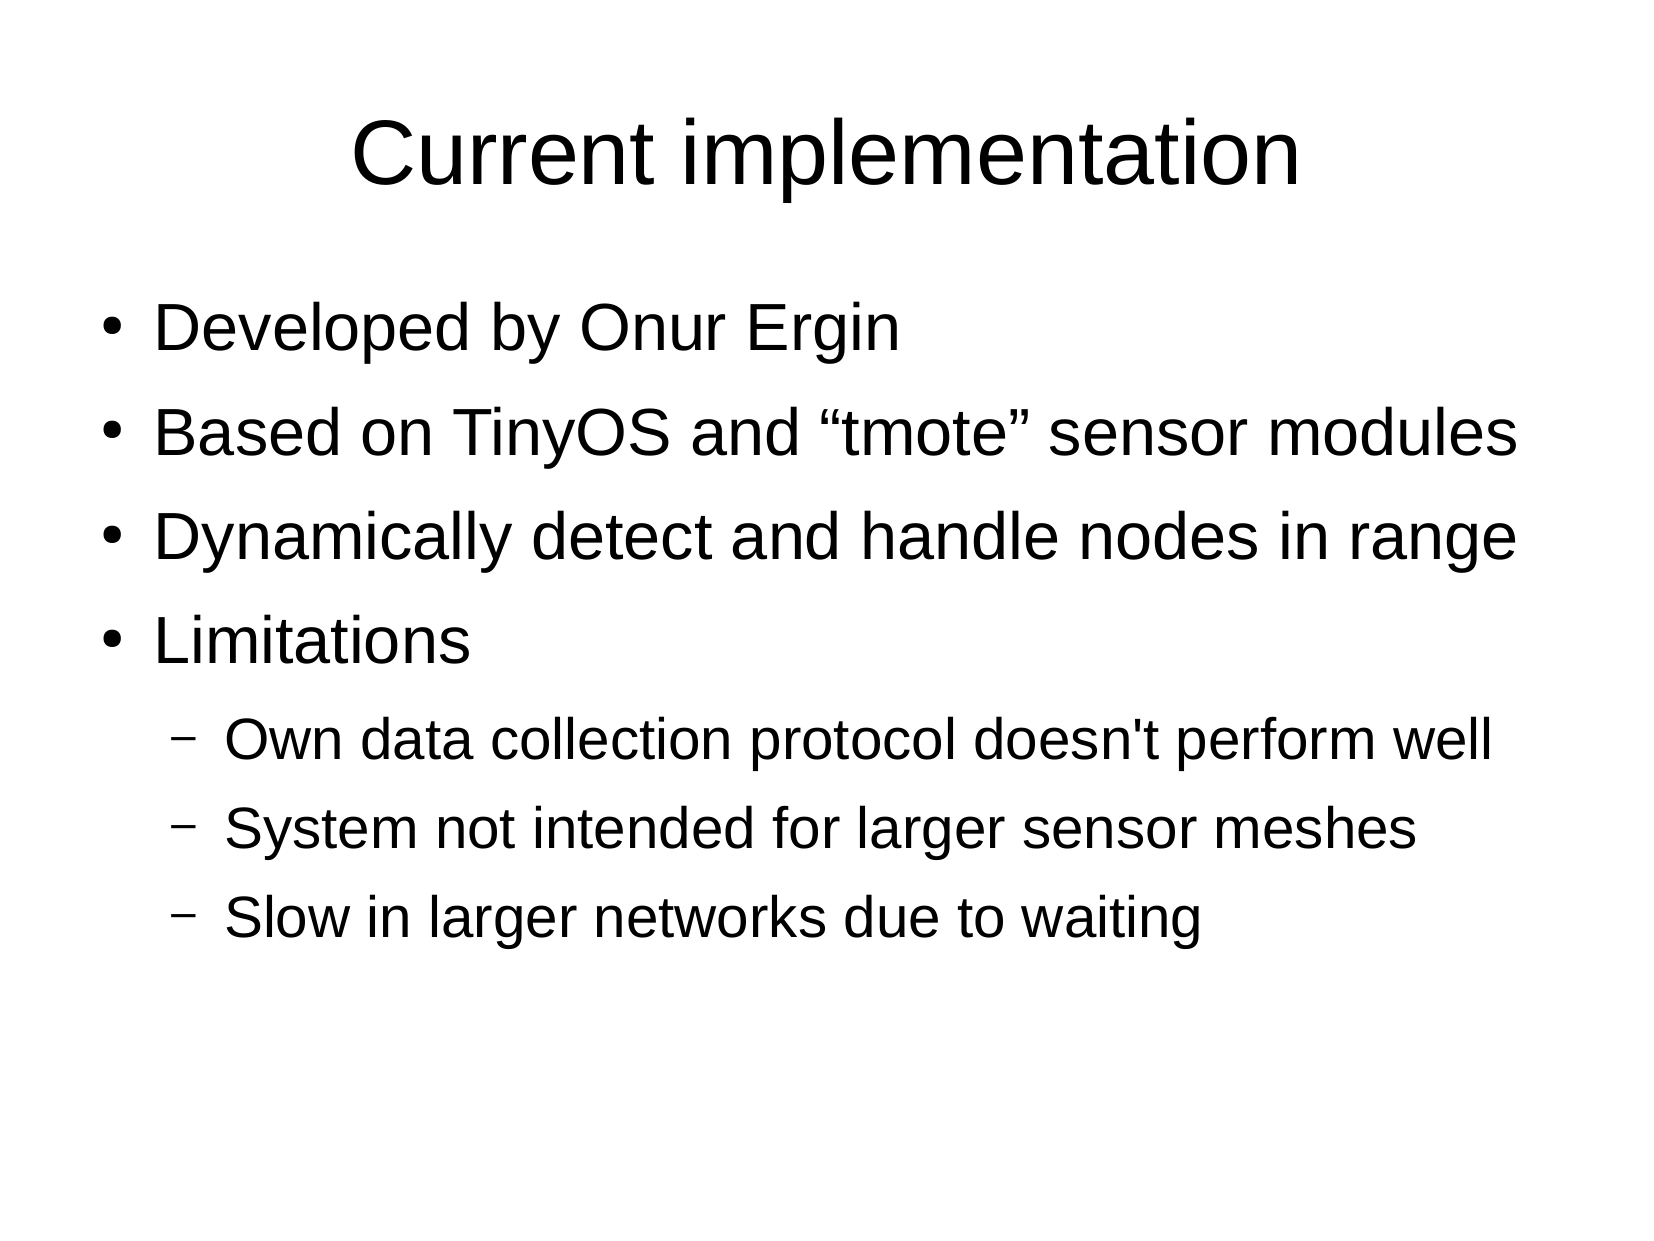

# Current implementation
Developed by Onur Ergin
Based on TinyOS and “tmote” sensor modules
Dynamically detect and handle nodes in range
Limitations
Own data collection protocol doesn't perform well
System not intended for larger sensor meshes
Slow in larger networks due to waiting